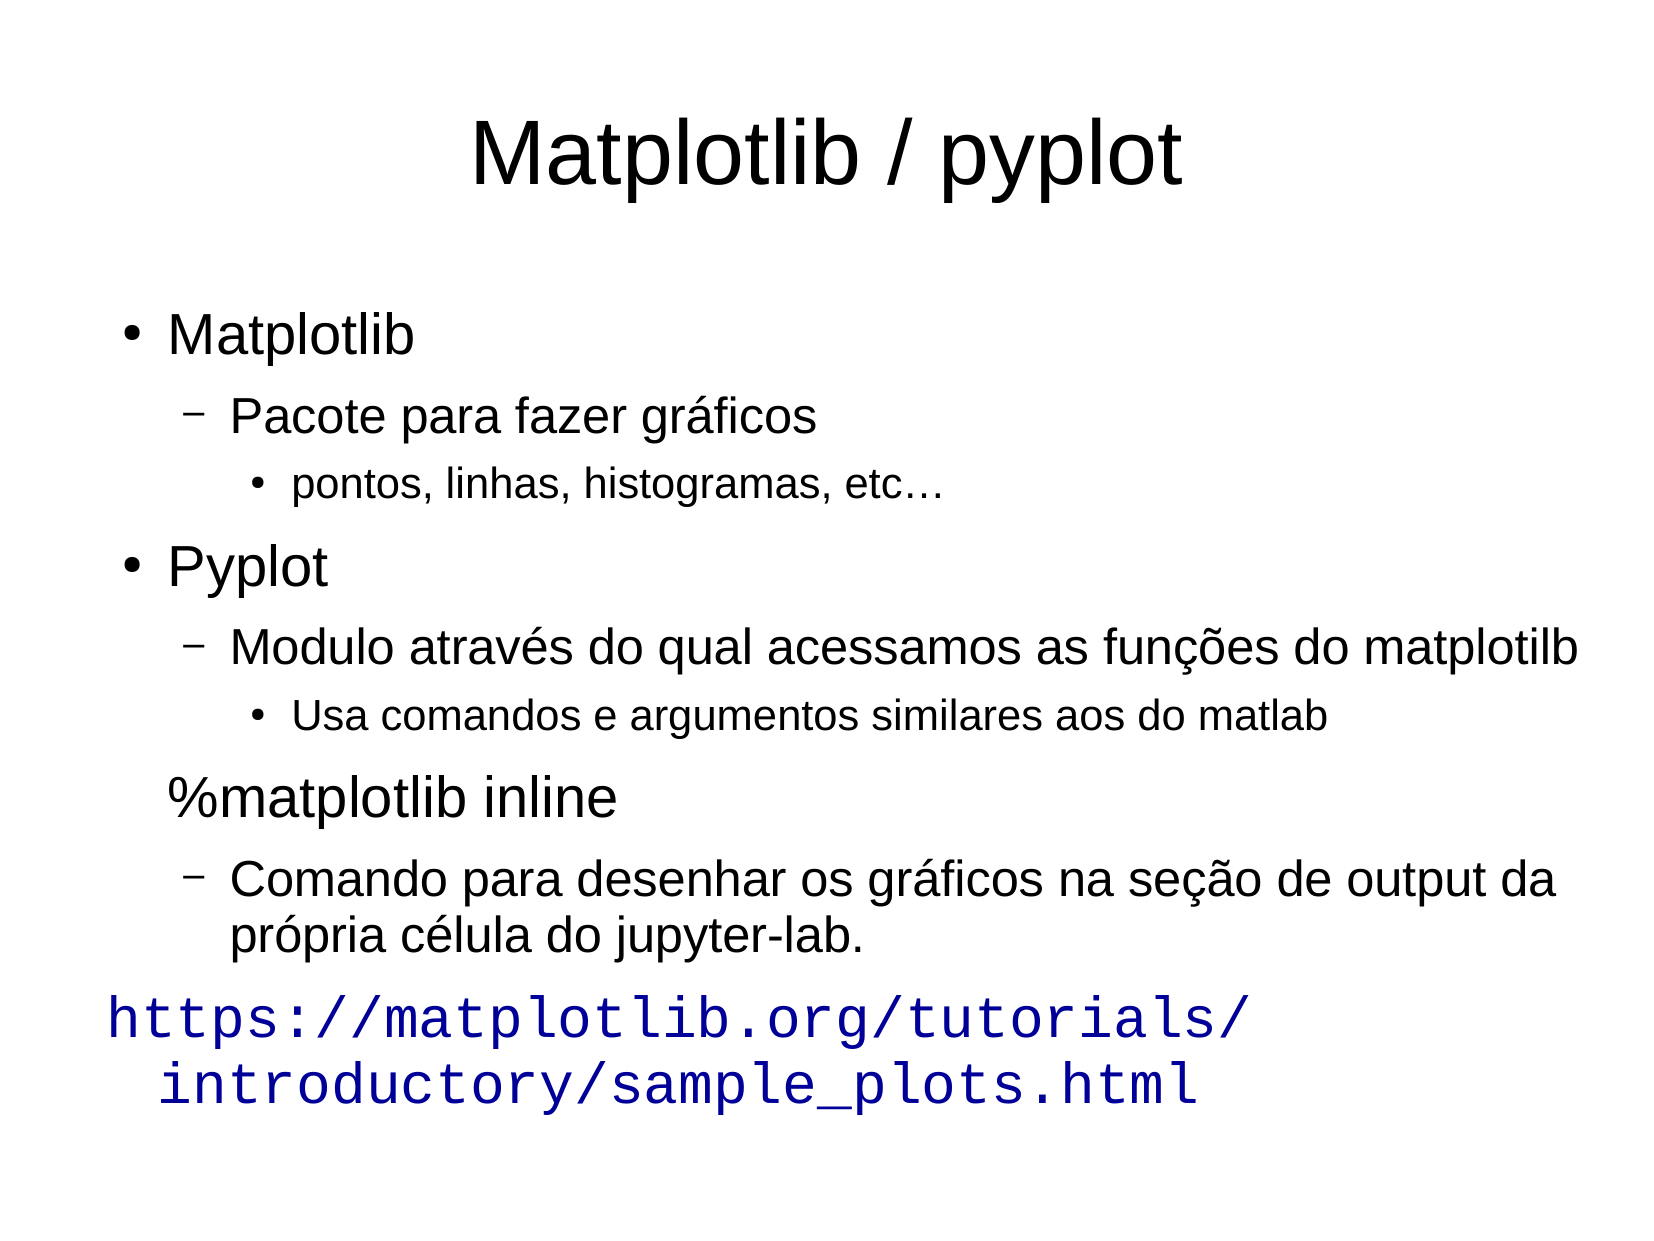

# Matplotlib / pyplot
Matplotlib
Pacote para fazer gráficos
pontos, linhas, histogramas, etc…
Pyplot
Modulo através do qual acessamos as funções do matplotilb
Usa comandos e argumentos similares aos do matlab
%matplotlib inline
Comando para desenhar os gráficos na seção de output da própria célula do jupyter-lab.
https://matplotlib.org/tutorials/
introductory/sample_plots.html